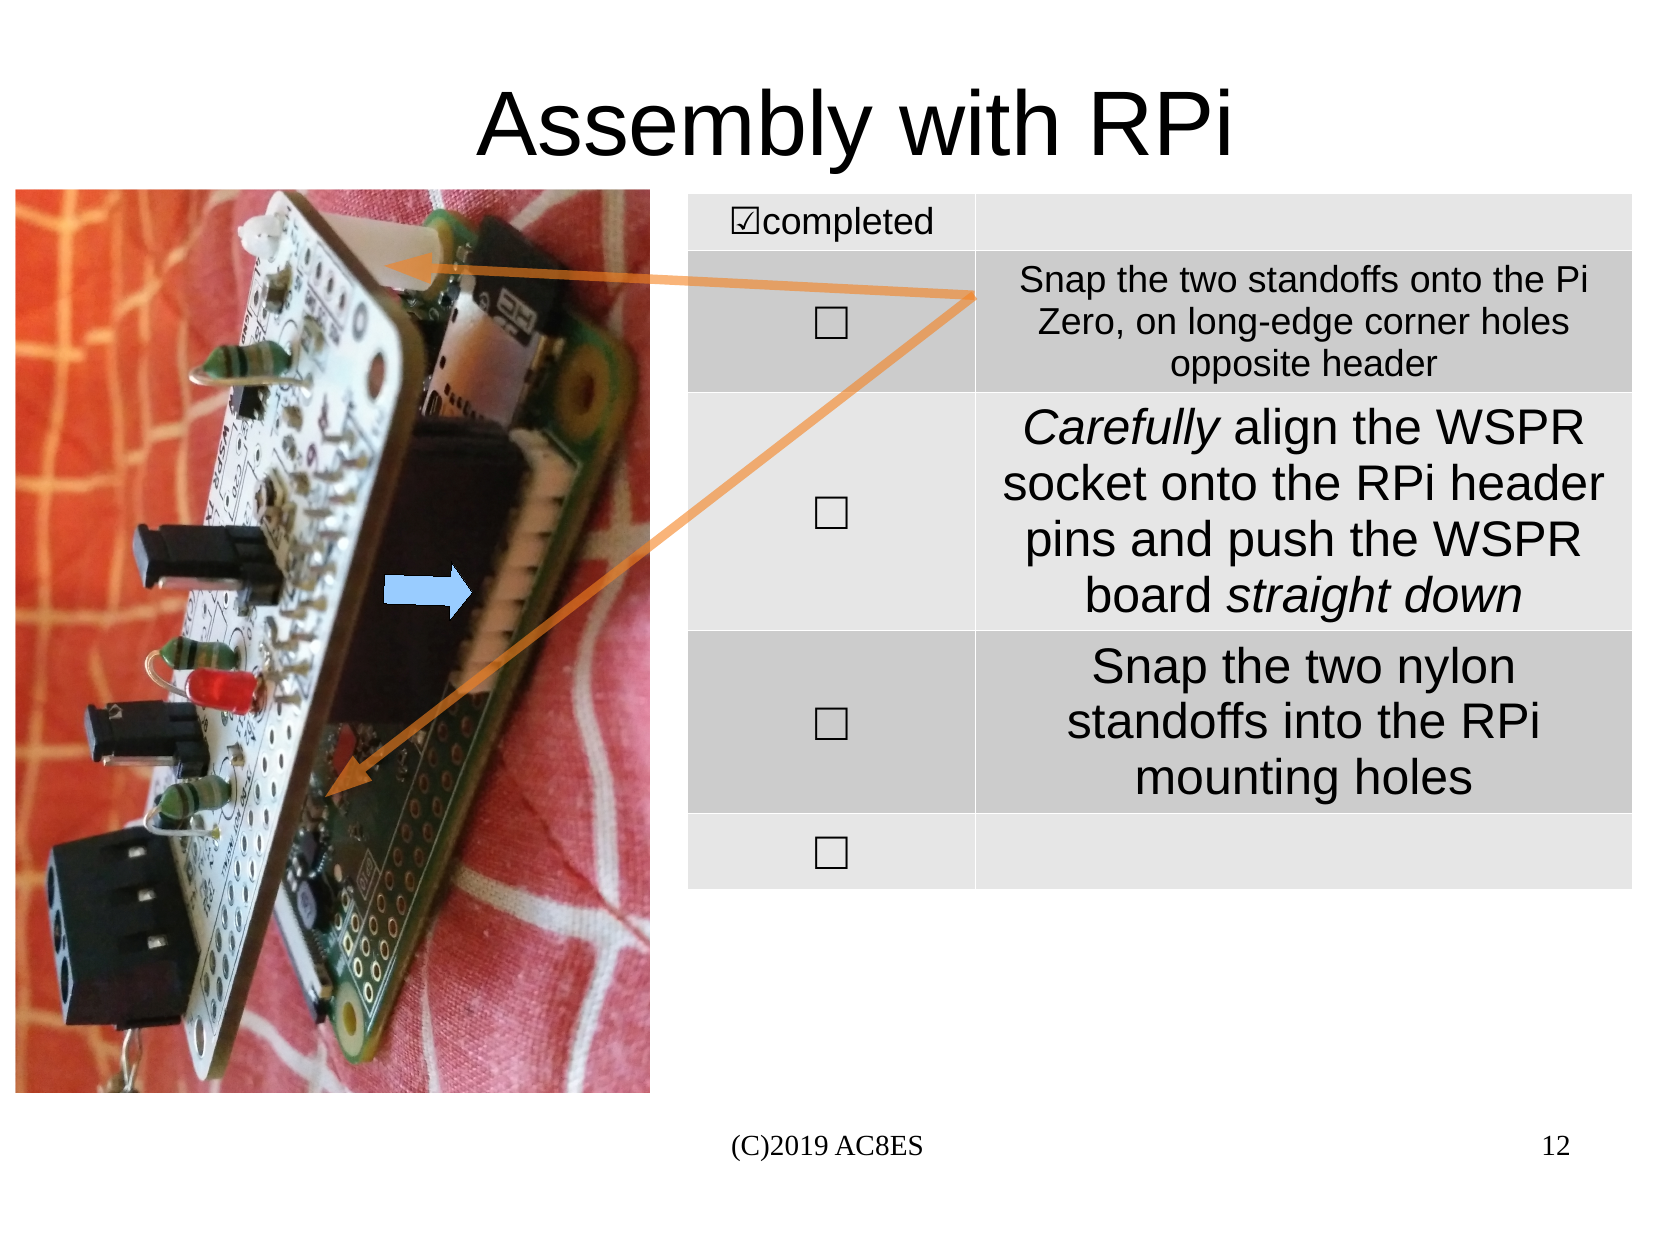

# Assembly with RPi
| ☑completed | |
| --- | --- |
| □ | Snap the two standoffs onto the Pi Zero, on long-edge corner holes opposite header |
| □ | Carefully align the WSPR socket onto the RPi header pins and push the WSPR board straight down |
| □ | Snap the two nylon standoffs into the RPi mounting holes |
| □ | |
(C)2019 AC8ES
12